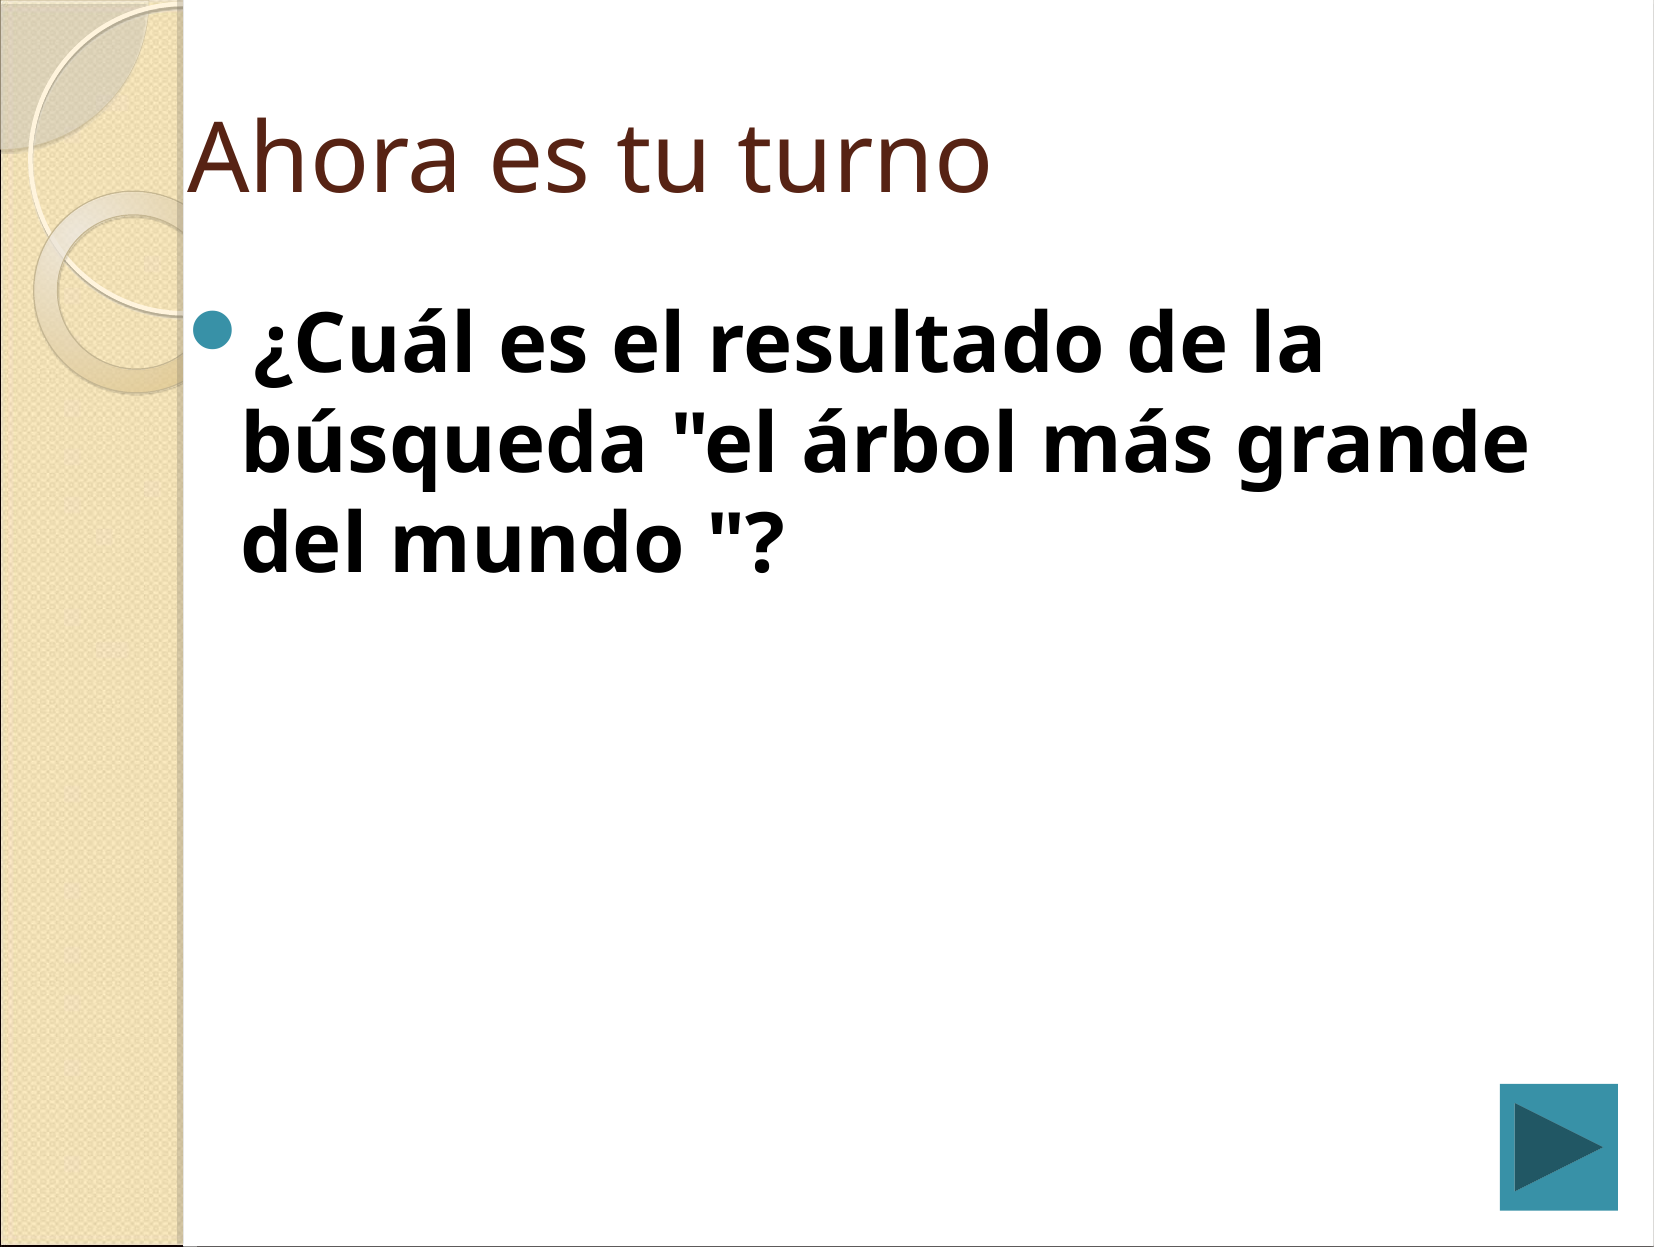

# Ahora es tu turno
¿Cuál es el resultado de la búsqueda "el árbol más grande del mundo "?